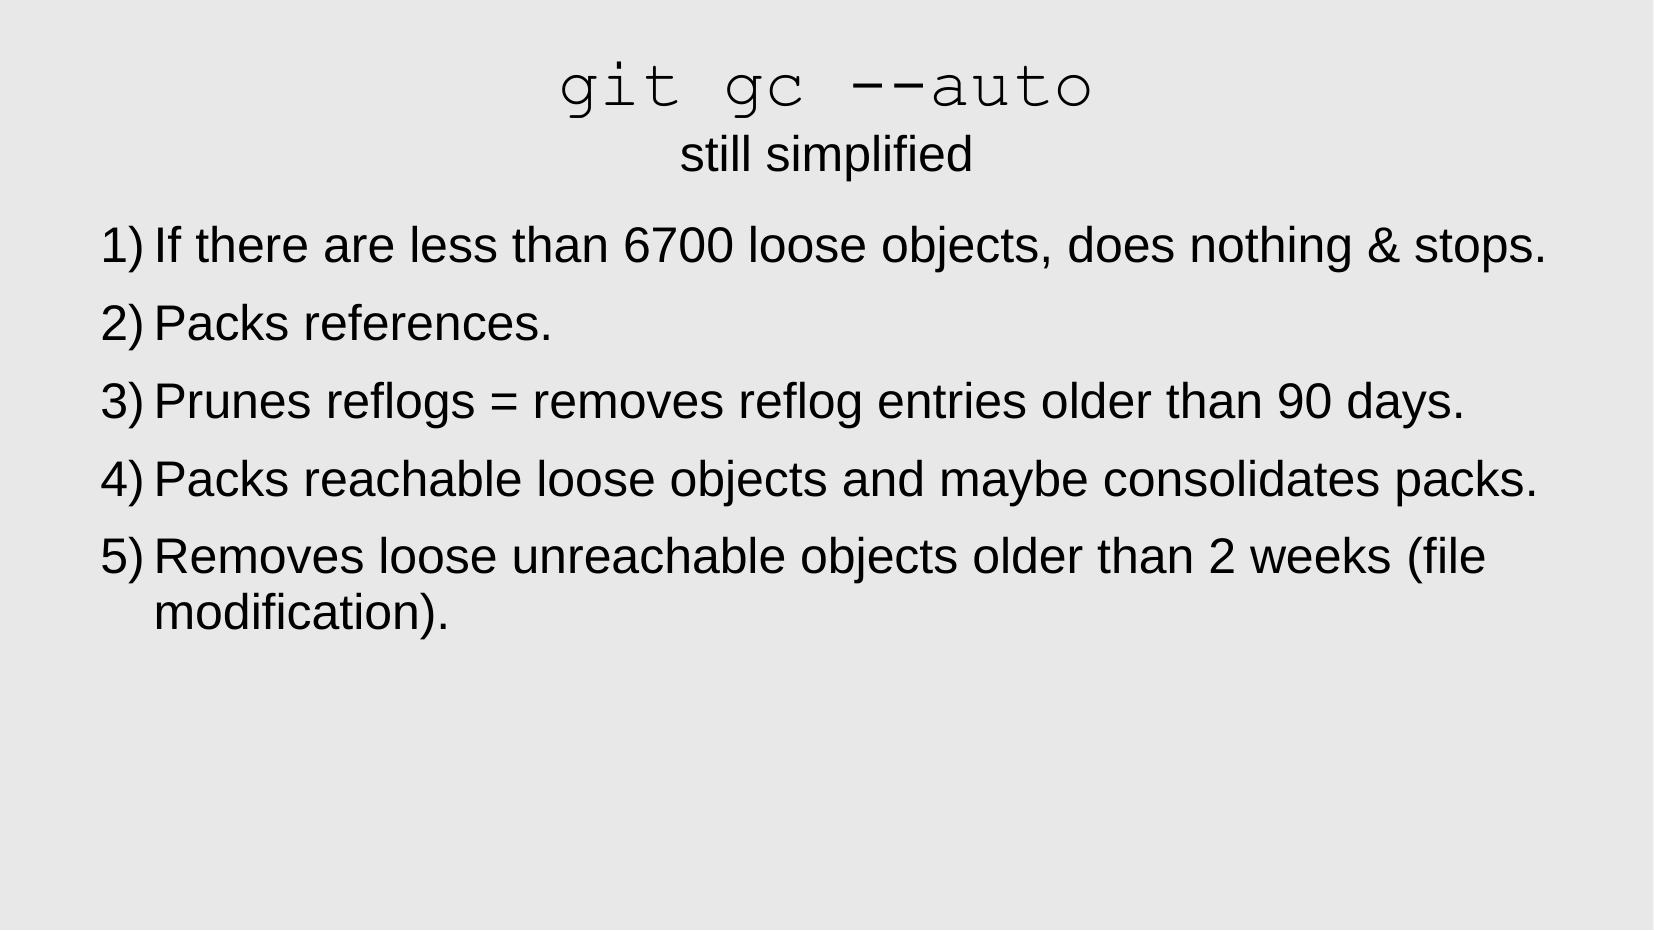

# git gc --auto still simplified
If there are less than 6700 loose objects, does nothing & stops.
Packs references.
Prunes reflogs = removes reflog entries older than 90 days.
Packs reachable loose objects and maybe consolidates packs.
Removes loose unreachable objects older than 2 weeks (file modification).